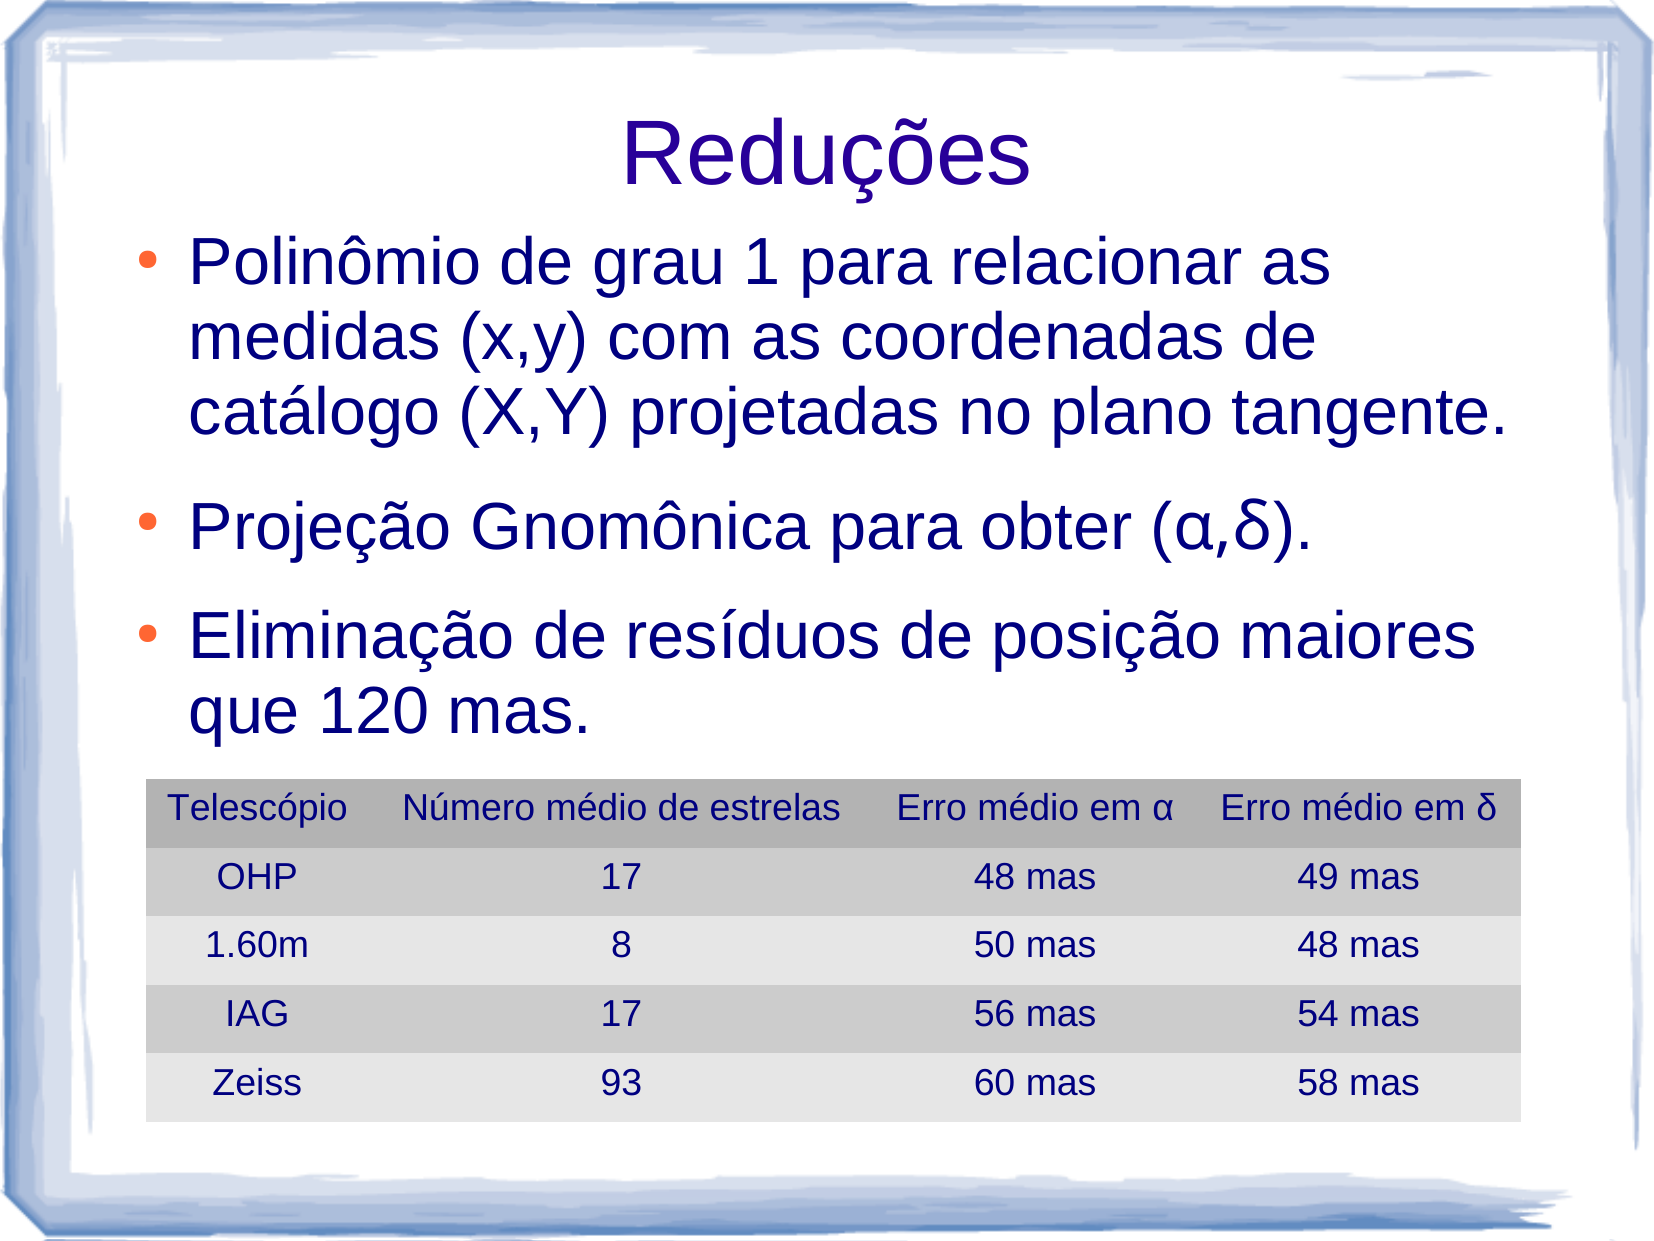

# Reduções
Polinômio de grau 1 para relacionar as medidas (x,y) com as coordenadas de catálogo (X,Y) projetadas no plano tangente.
Projeção Gnomônica para obter (α,δ).
Eliminação de resíduos de posição maiores que 120 mas.
| Telescópio | Número médio de estrelas | Erro médio em α | Erro médio em δ |
| --- | --- | --- | --- |
| OHP | 17 | 48 mas | 49 mas |
| 1.60m | 8 | 50 mas | 48 mas |
| IAG | 17 | 56 mas | 54 mas |
| Zeiss | 93 | 60 mas | 58 mas |